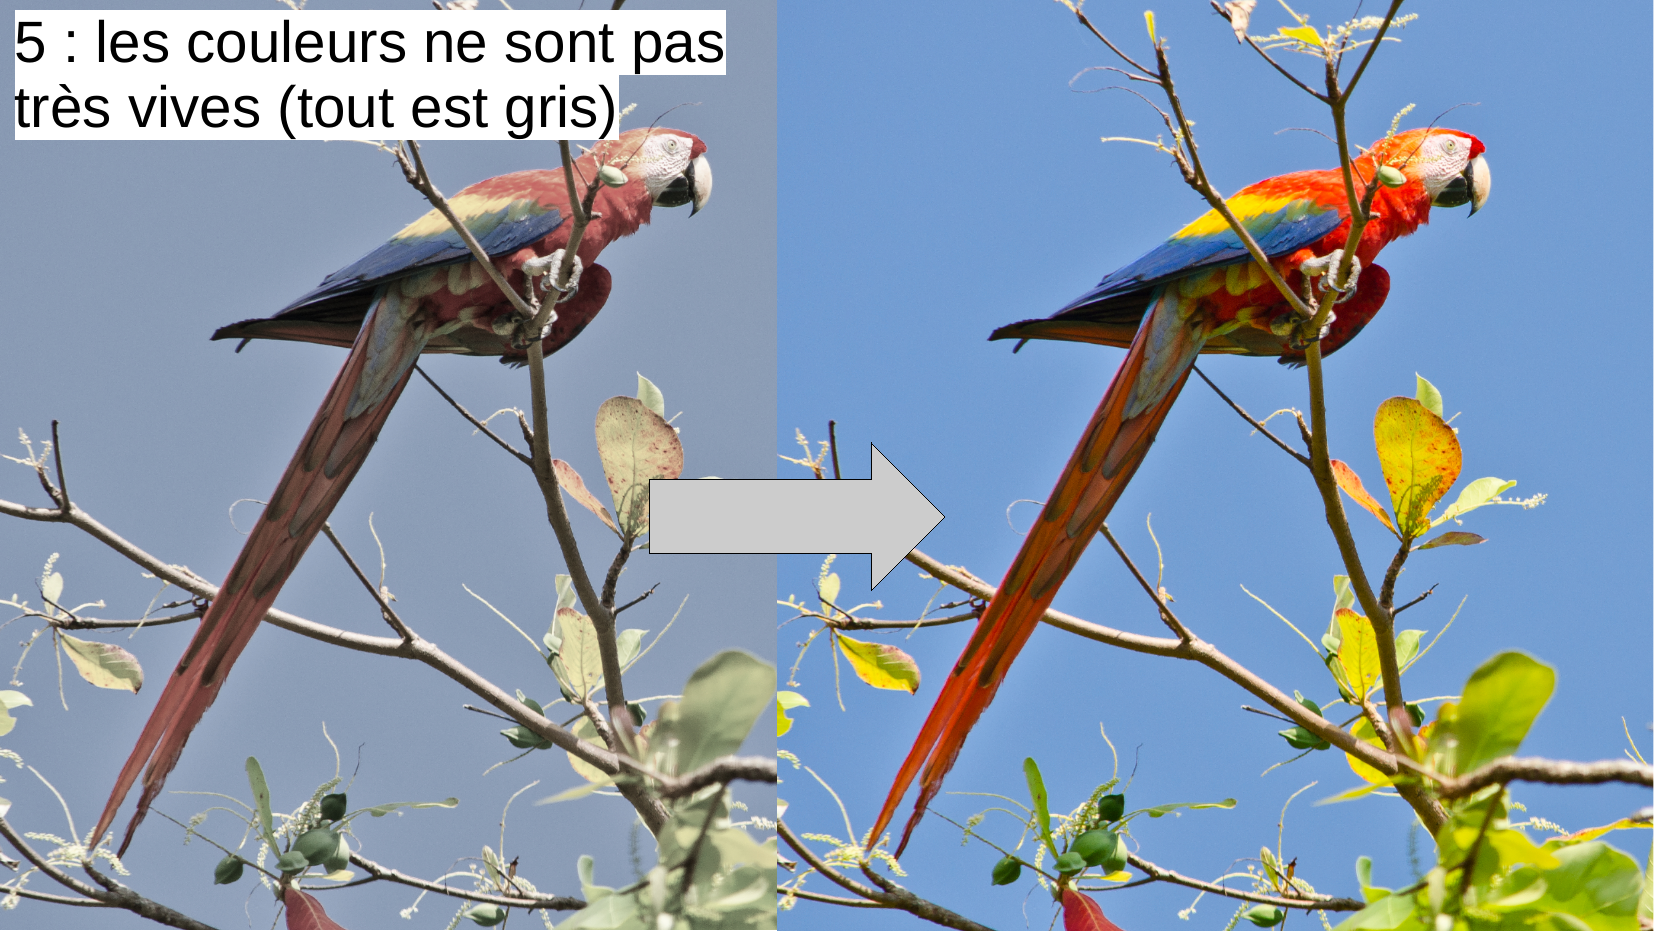

5 : les couleurs ne sont pas
très vives (tout est gris)